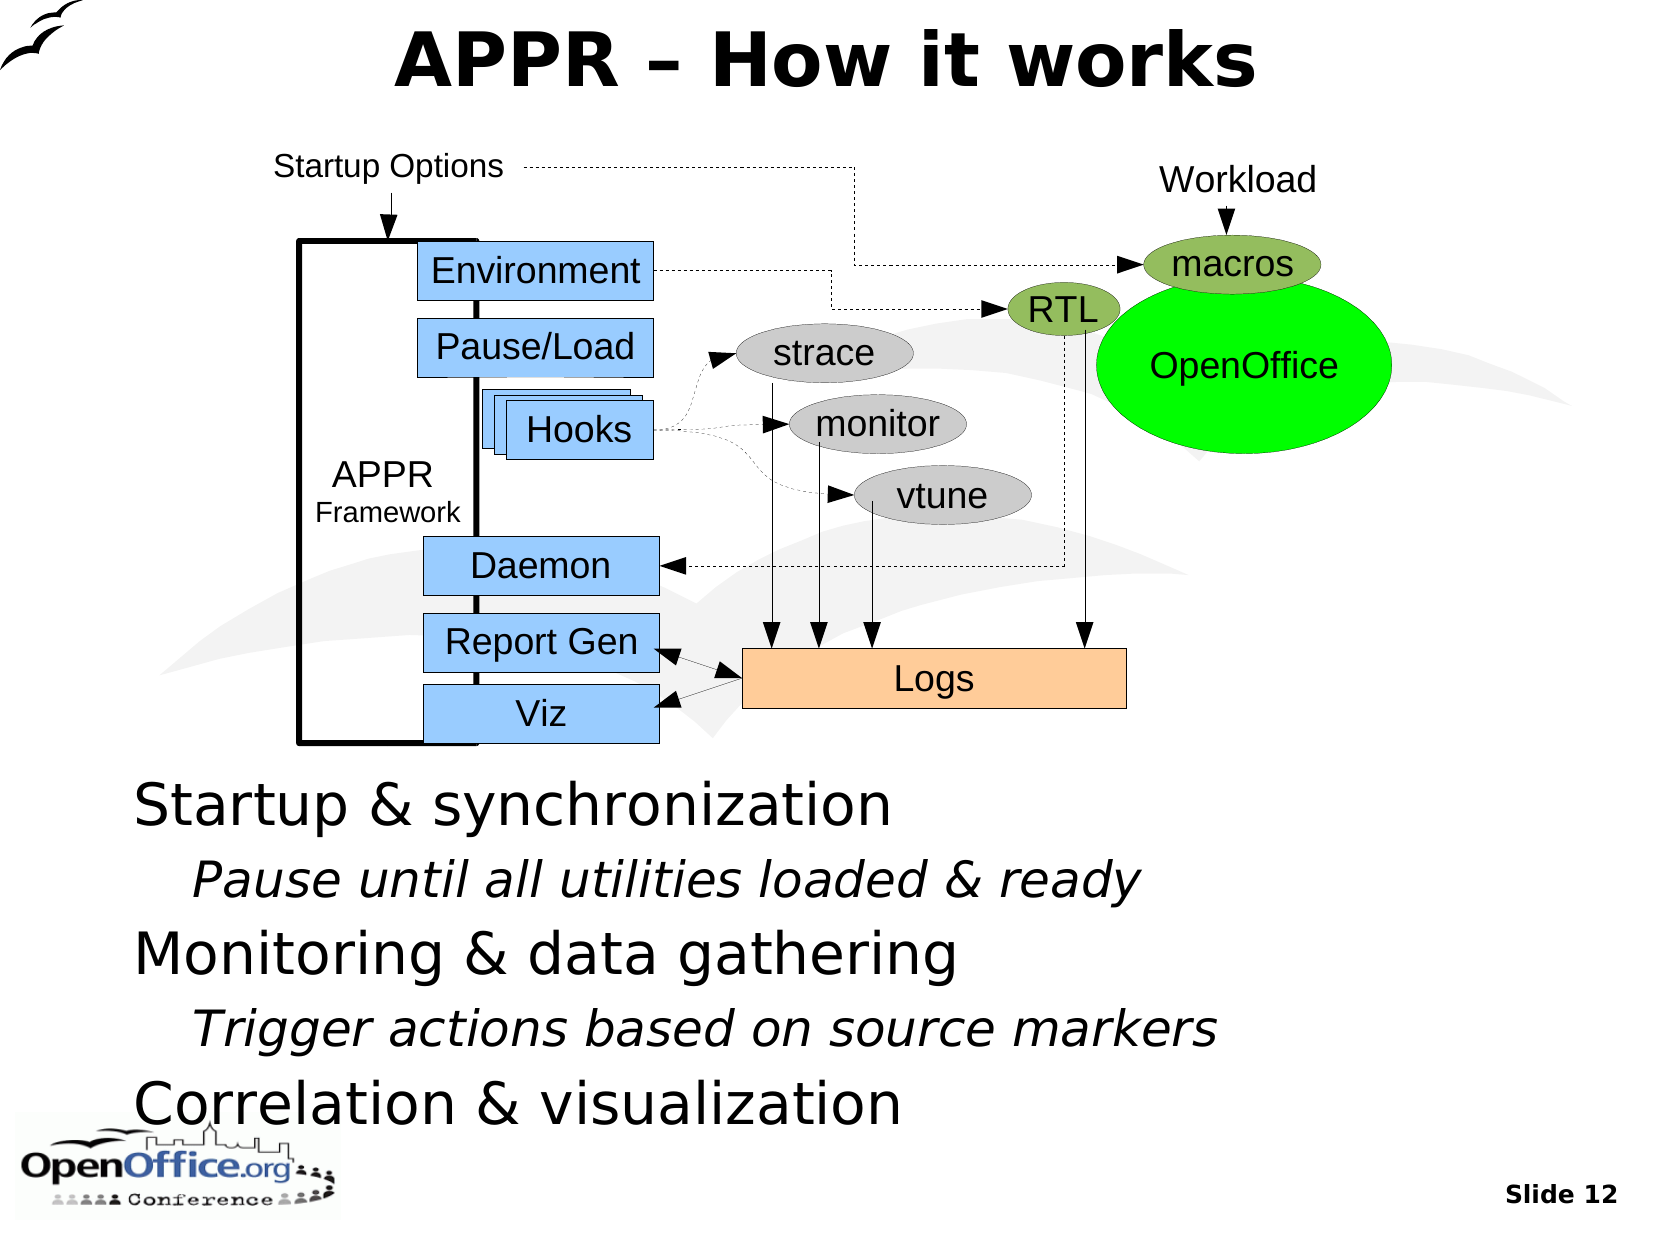

# APPR – How it works
Startup & synchronization
Pause until all utilities loaded & ready
Monitoring & data gathering
Trigger actions based on source markers
Correlation & visualization